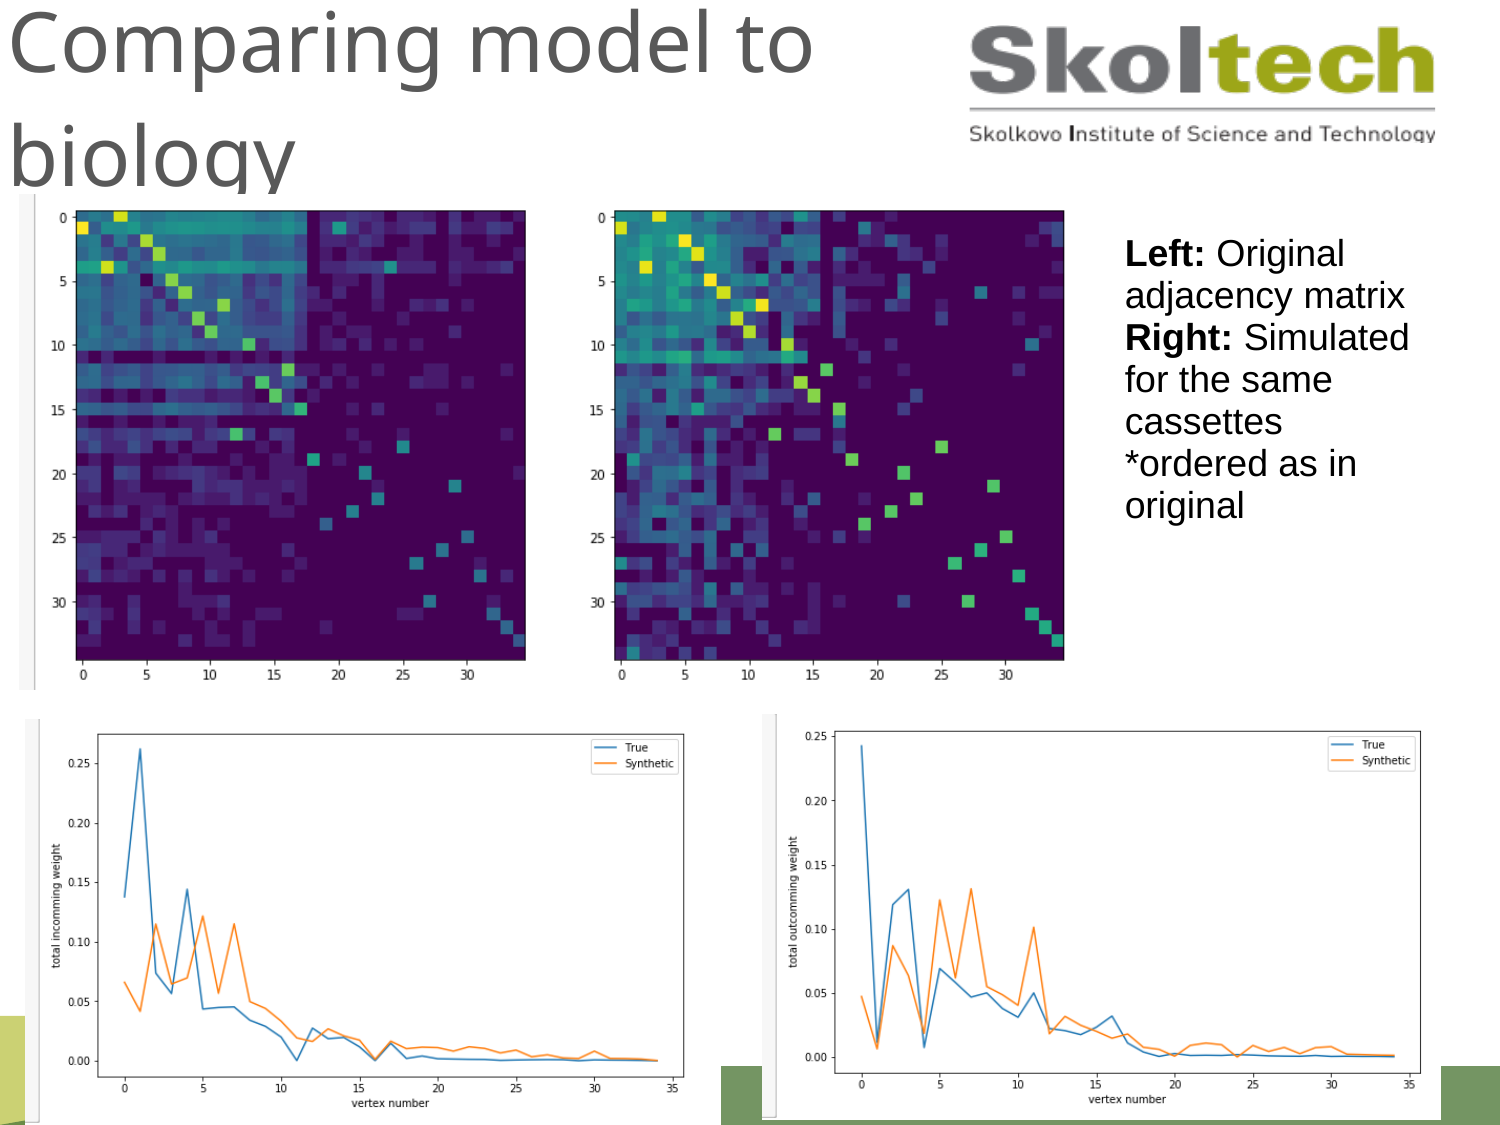

Comparing model to biology
Left: Original adjacency matrix
Right: Simulated for the same cassettes
*ordered as in original